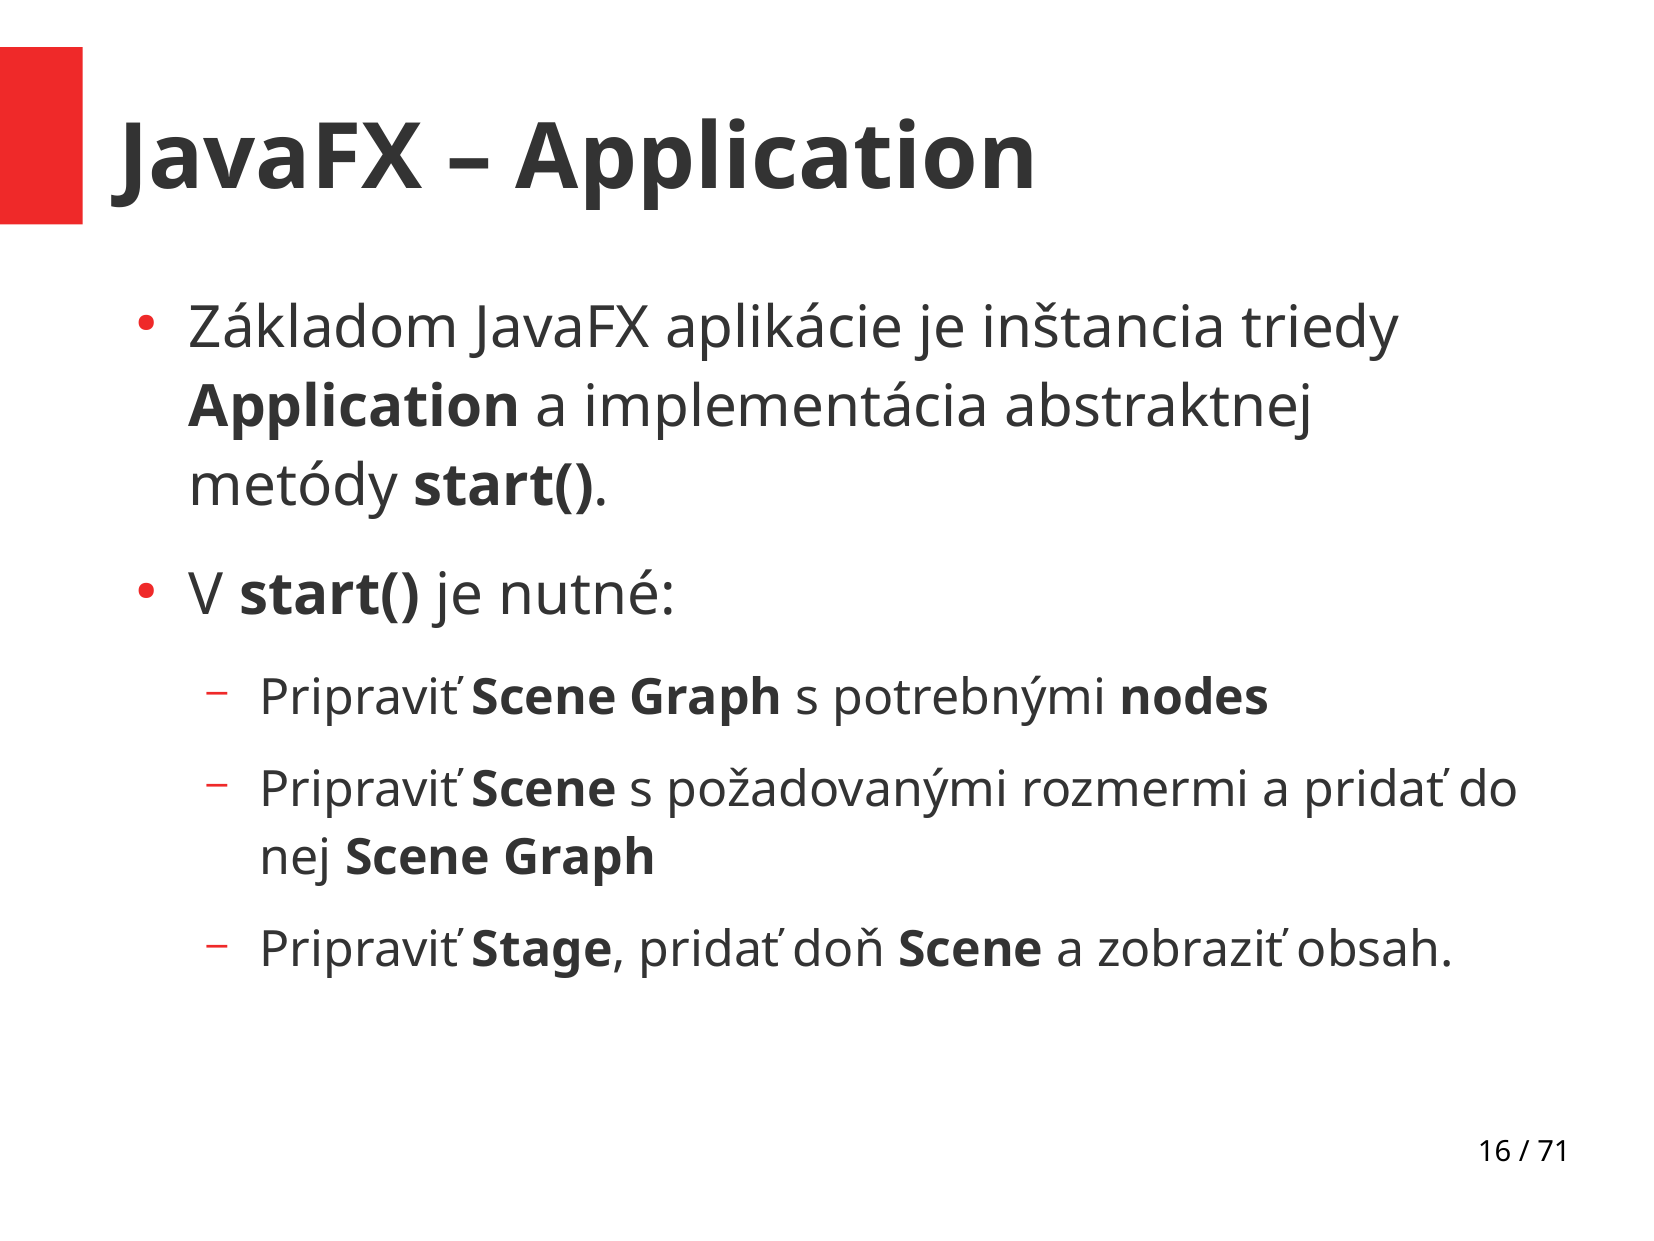

# JavaFX – Application
Základom JavaFX aplikácie je inštancia triedy Application a implementácia abstraktnej metódy start().
V start() je nutné:
Pripraviť Scene Graph s potrebnými nodes
Pripraviť Scene s požadovanými rozmermi a pridať do nej Scene Graph
Pripraviť Stage, pridať doň Scene a zobraziť obsah.
16